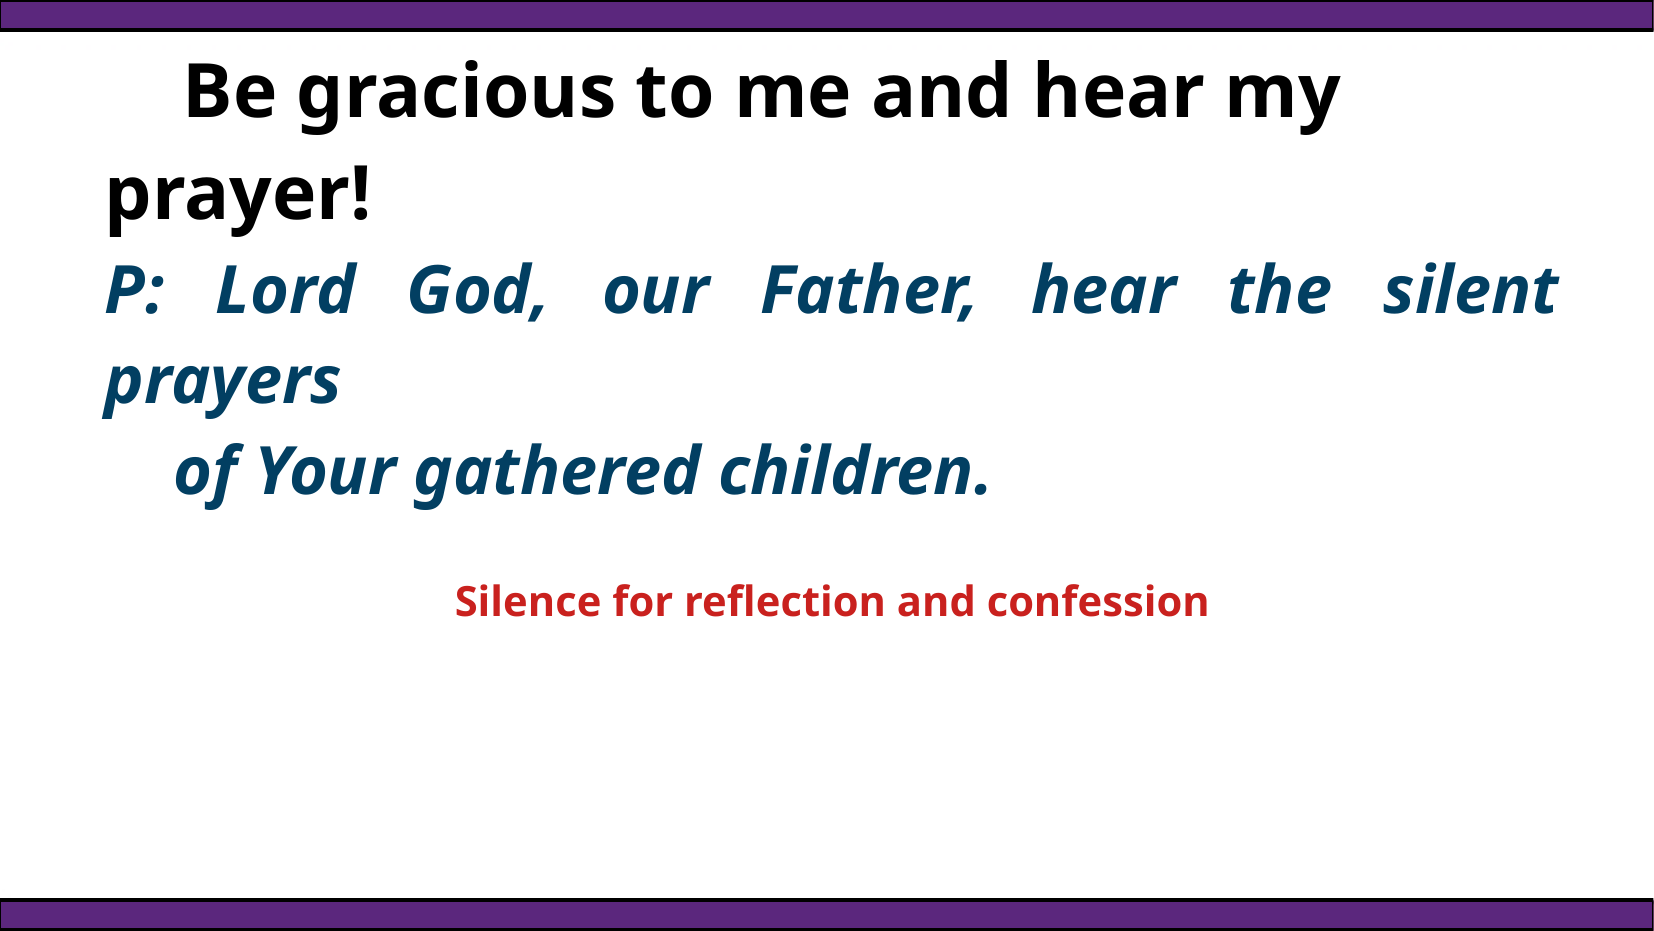

Be gracious to me and hear my prayer!
P: Lord God, our Father, hear the silent prayers
 of Your gathered children.
Silence for reflection and confession